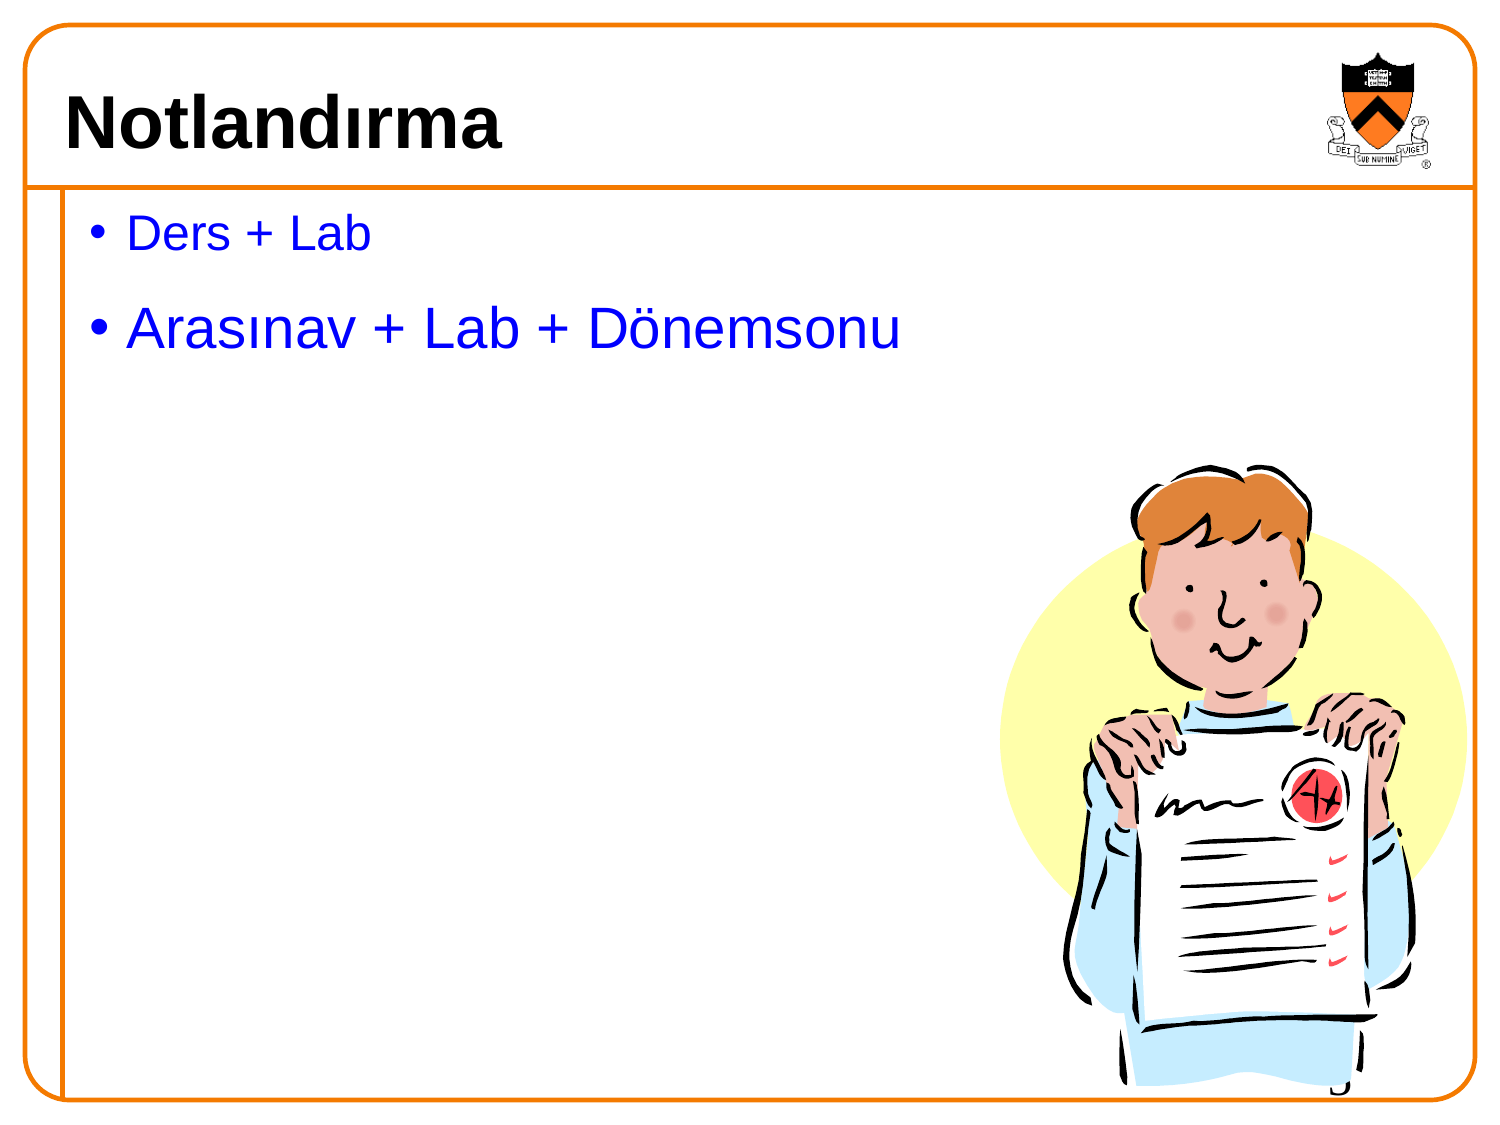

# Notlandırma
Ders + Lab
Arasınav + Lab + Dönemsonu
5